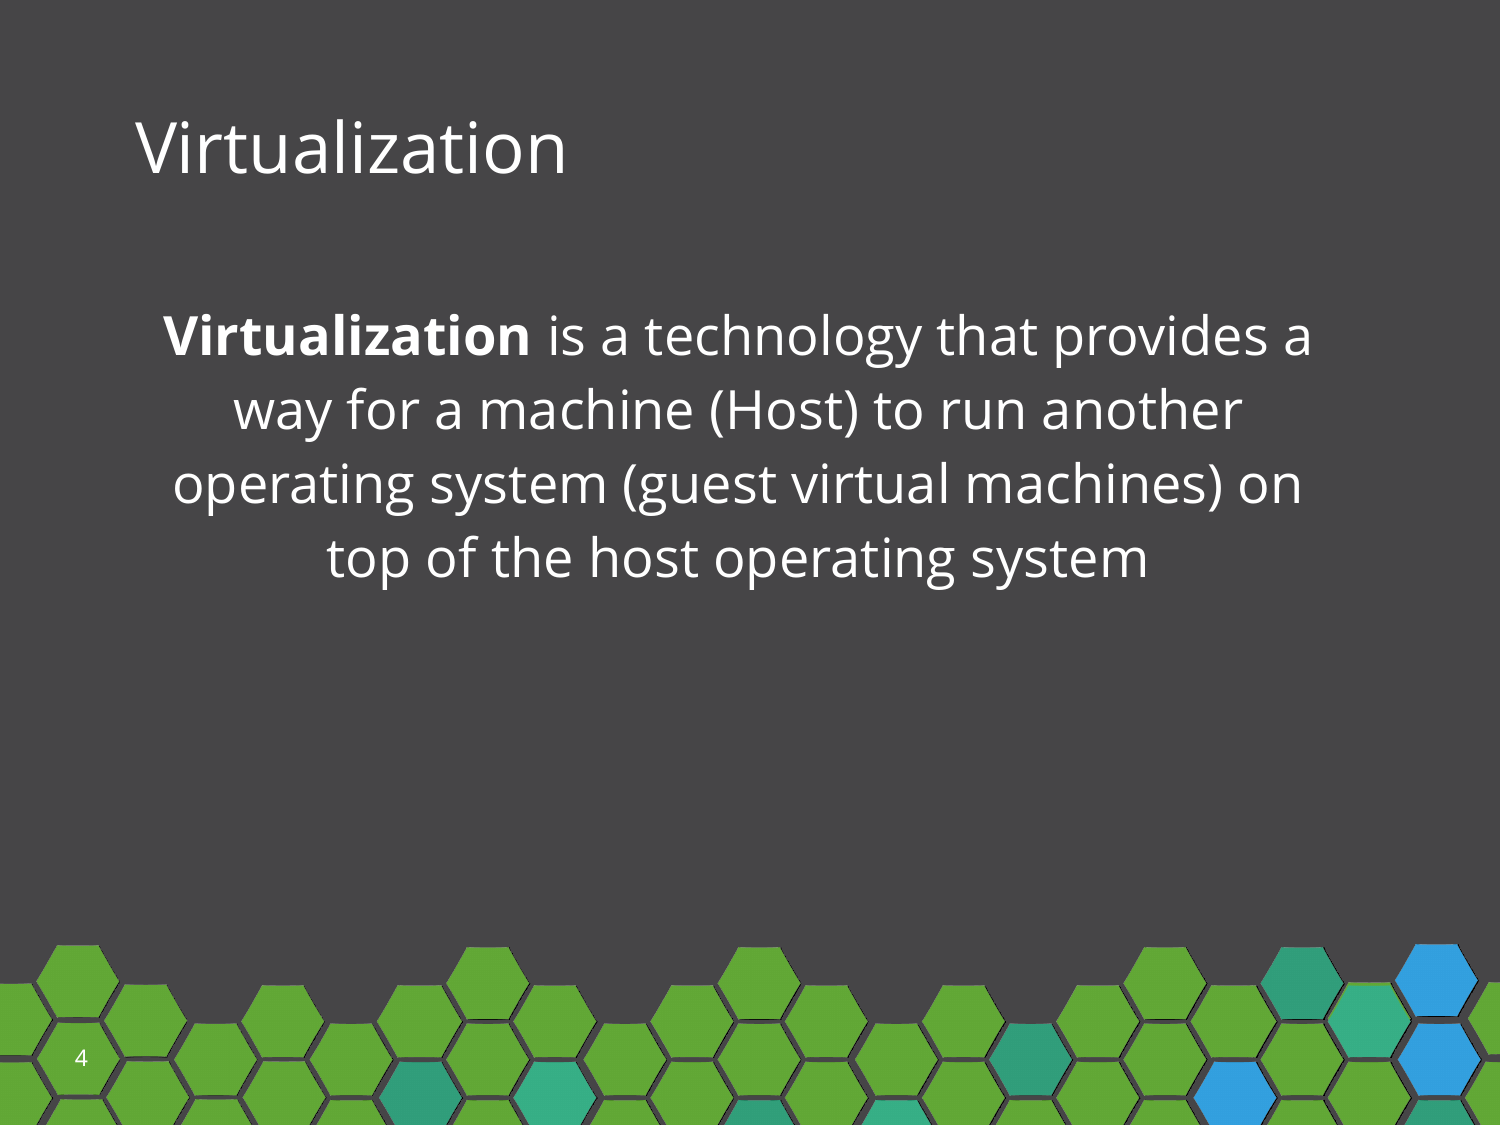

# Virtualization
Virtualization is a technology that provides a way for a machine (Host) to run another operating system (guest virtual machines) on top of the host operating system